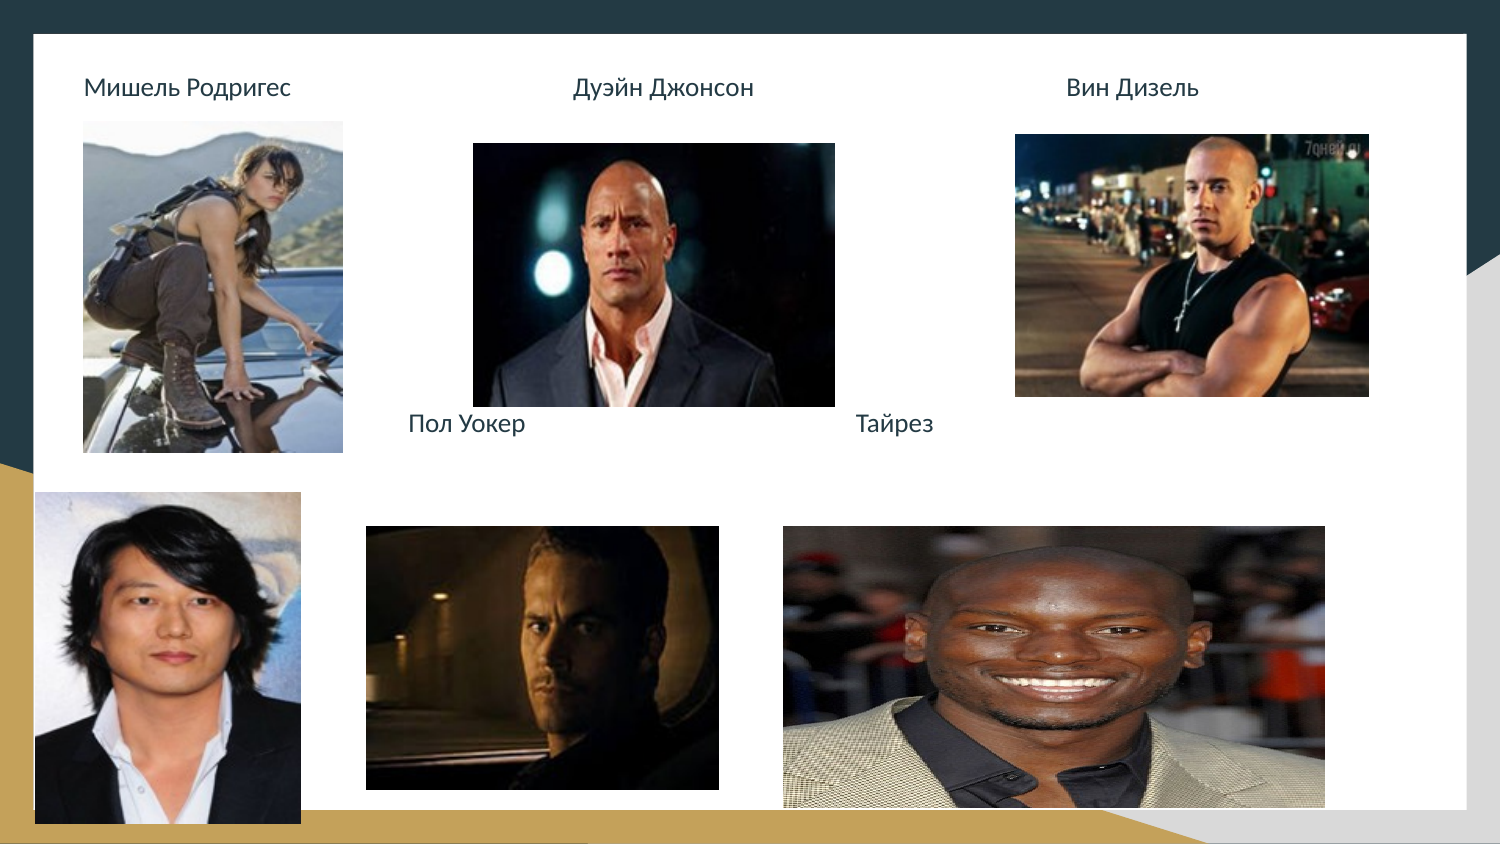

# Мишель Родригес Дуэйн Джонсон Вин Дизель
 Санг Кенг Пол Уокер Тайрез